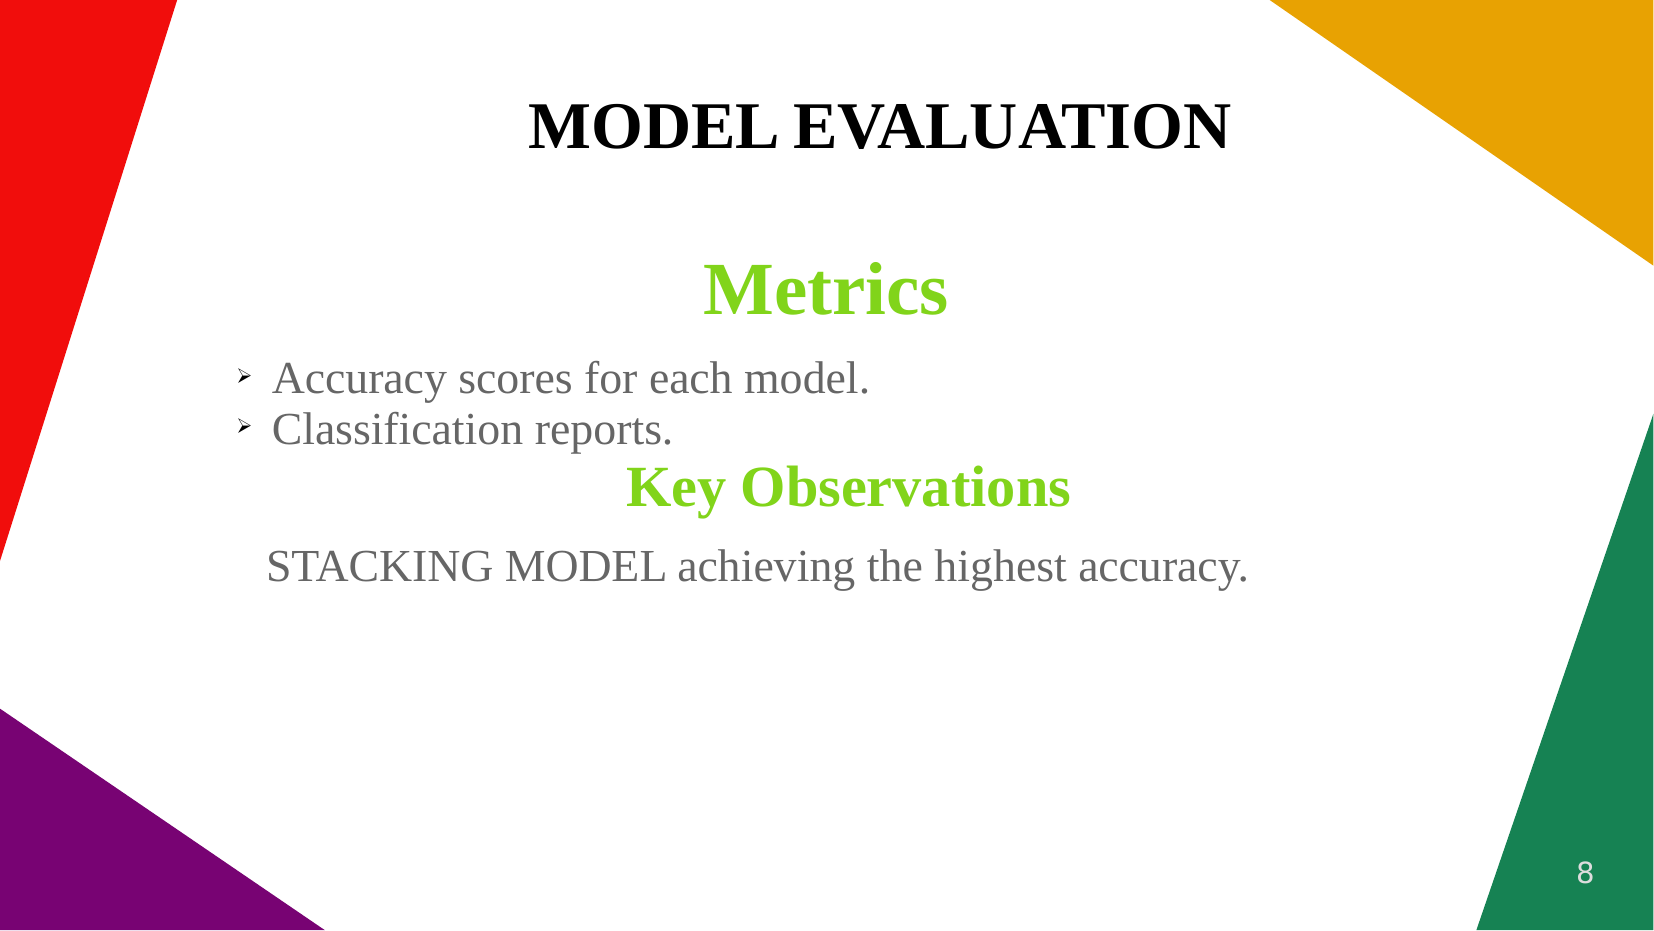

# MODEL EVALUATION
Metrics
Accuracy scores for each model.
Classification reports.
Key Observations
 STACKING MODEL achieving the highest accuracy.
8